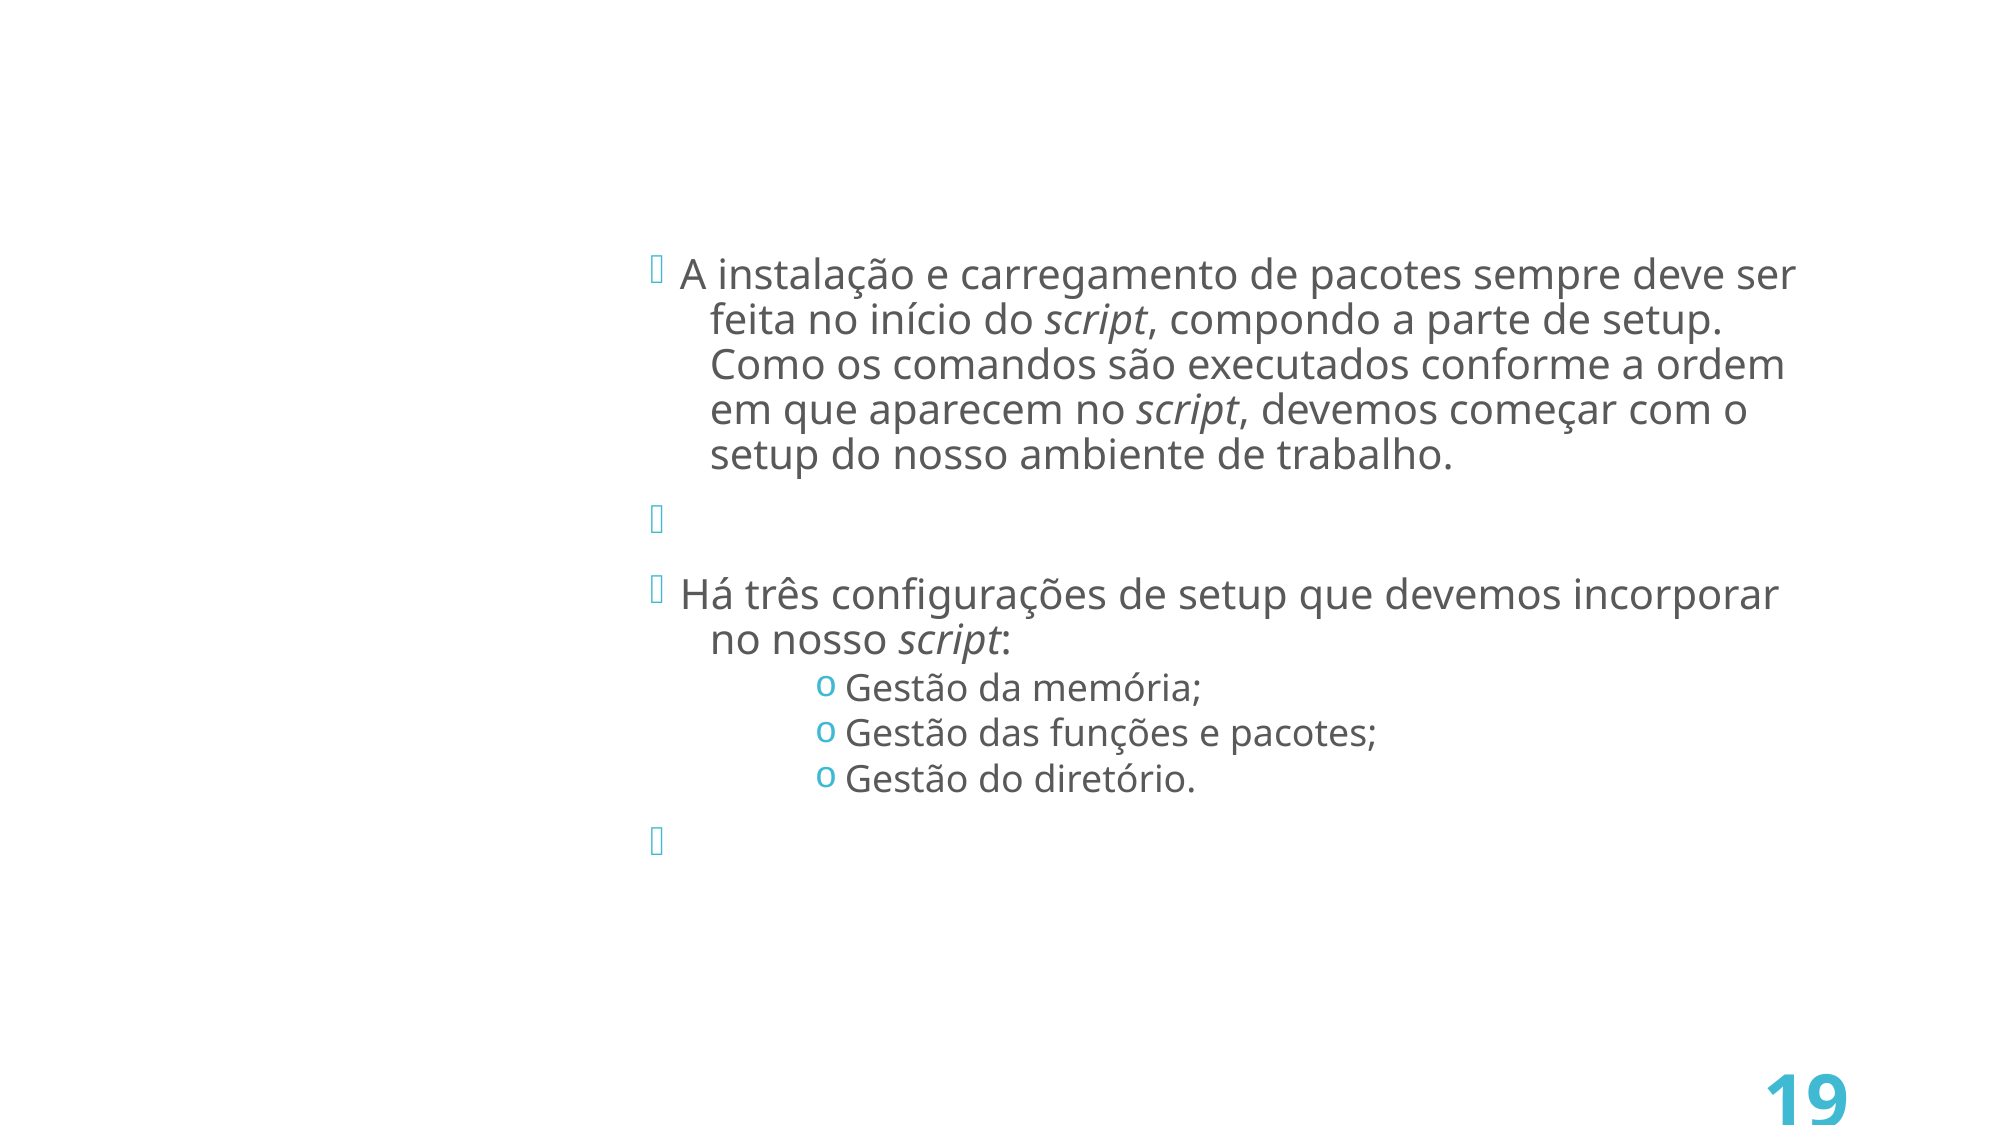

A instalação e carregamento de pacotes sempre deve ser feita no início do script, compondo a parte de setup. Como os comandos são executados conforme a ordem em que aparecem no script, devemos começar com o setup do nosso ambiente de trabalho.
Há três configurações de setup que devemos incorporar no nosso script:
Gestão da memória;
Gestão das funções e pacotes;
Gestão do diretório.
# Setup